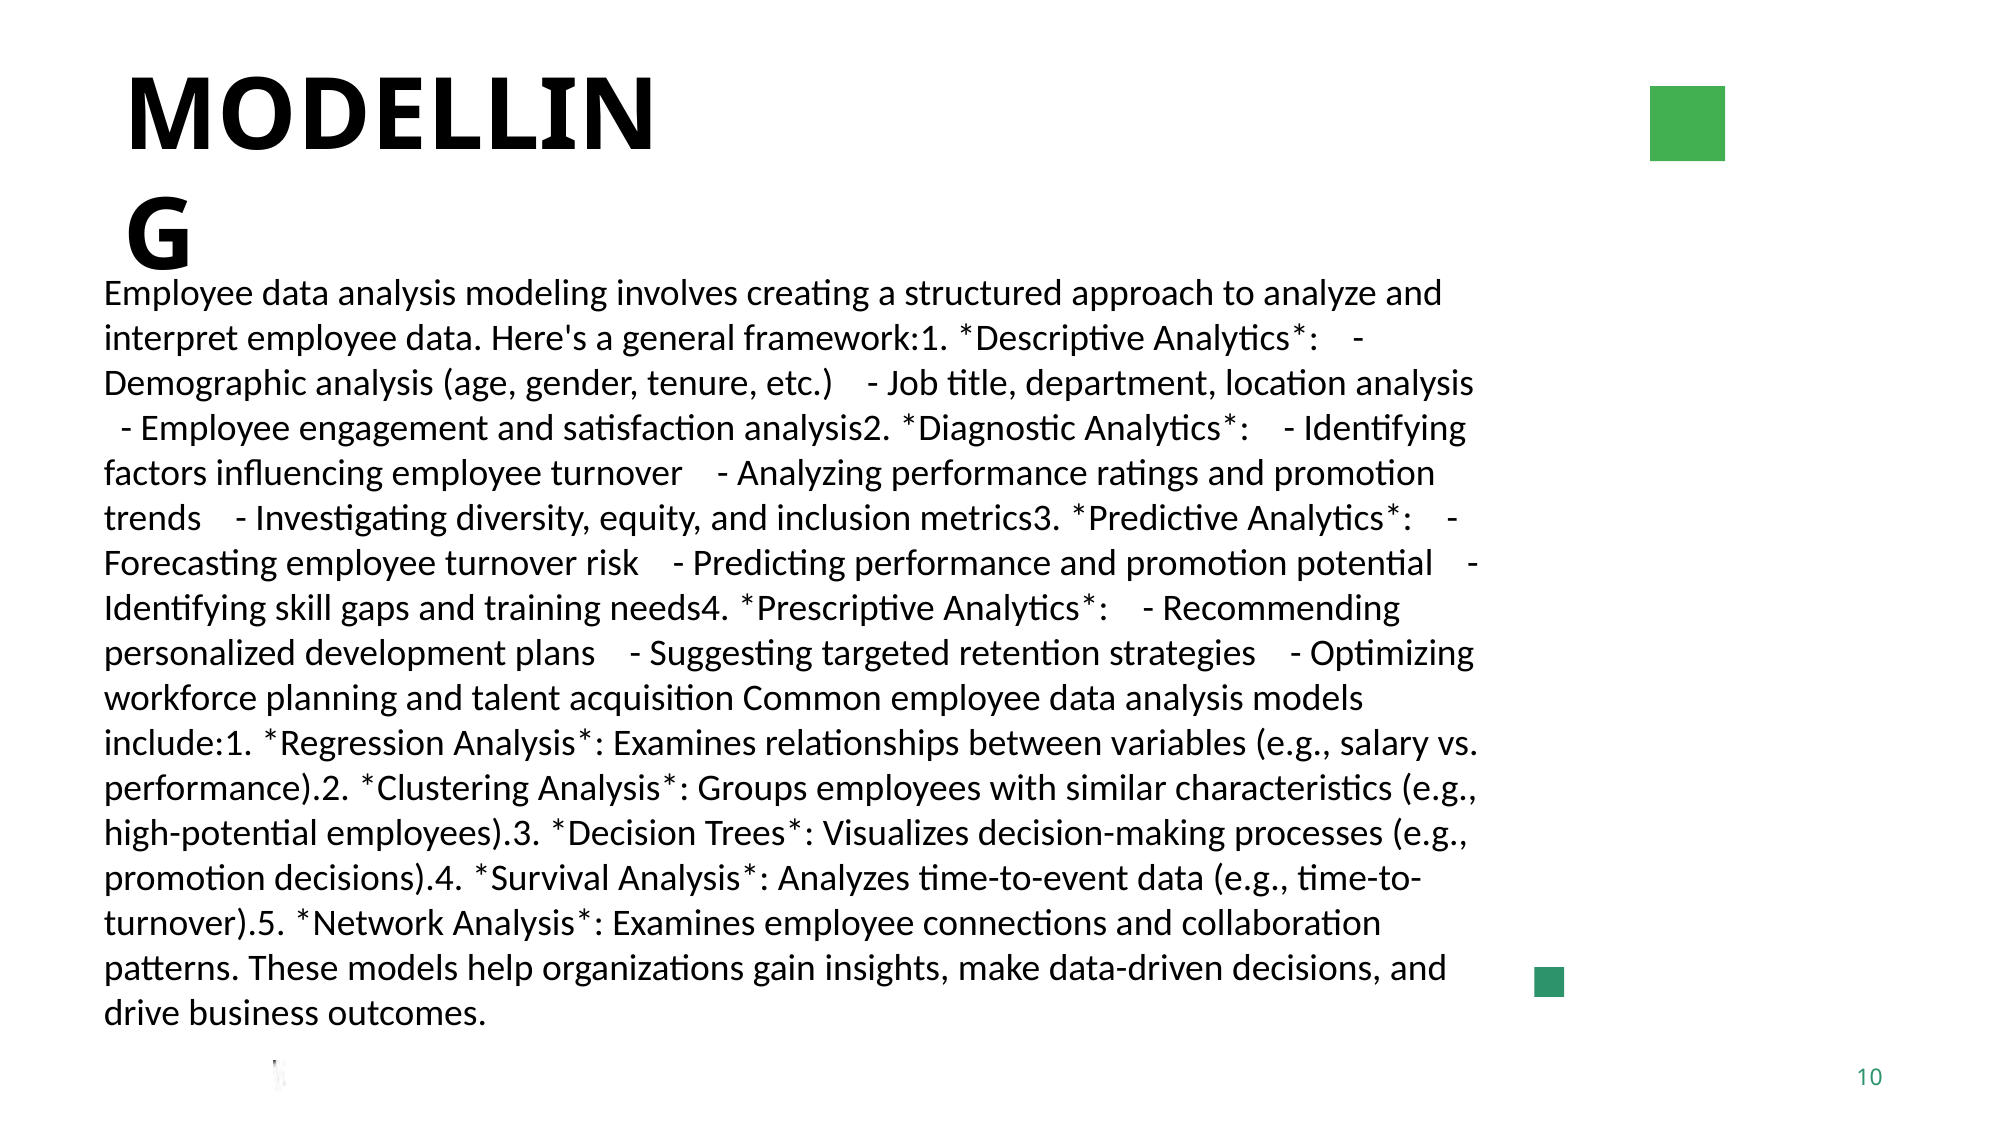

MODELLING
Employee data analysis modeling involves creating a structured approach to analyze and interpret employee data. Here's a general framework:1. *Descriptive Analytics*: - Demographic analysis (age, gender, tenure, etc.) - Job title, department, location analysis - Employee engagement and satisfaction analysis2. *Diagnostic Analytics*: - Identifying factors influencing employee turnover - Analyzing performance ratings and promotion trends - Investigating diversity, equity, and inclusion metrics3. *Predictive Analytics*: - Forecasting employee turnover risk - Predicting performance and promotion potential - Identifying skill gaps and training needs4. *Prescriptive Analytics*: - Recommending personalized development plans - Suggesting targeted retention strategies - Optimizing workforce planning and talent acquisition Common employee data analysis models include:1. *Regression Analysis*: Examines relationships between variables (e.g., salary vs. performance).2. *Clustering Analysis*: Groups employees with similar characteristics (e.g., high-potential employees).3. *Decision Trees*: Visualizes decision-making processes (e.g., promotion decisions).4. *Survival Analysis*: Analyzes time-to-event data (e.g., time-to-turnover).5. *Network Analysis*: Examines employee connections and collaboration patterns. These models help organizations gain insights, make data-driven decisions, and drive business outcomes.